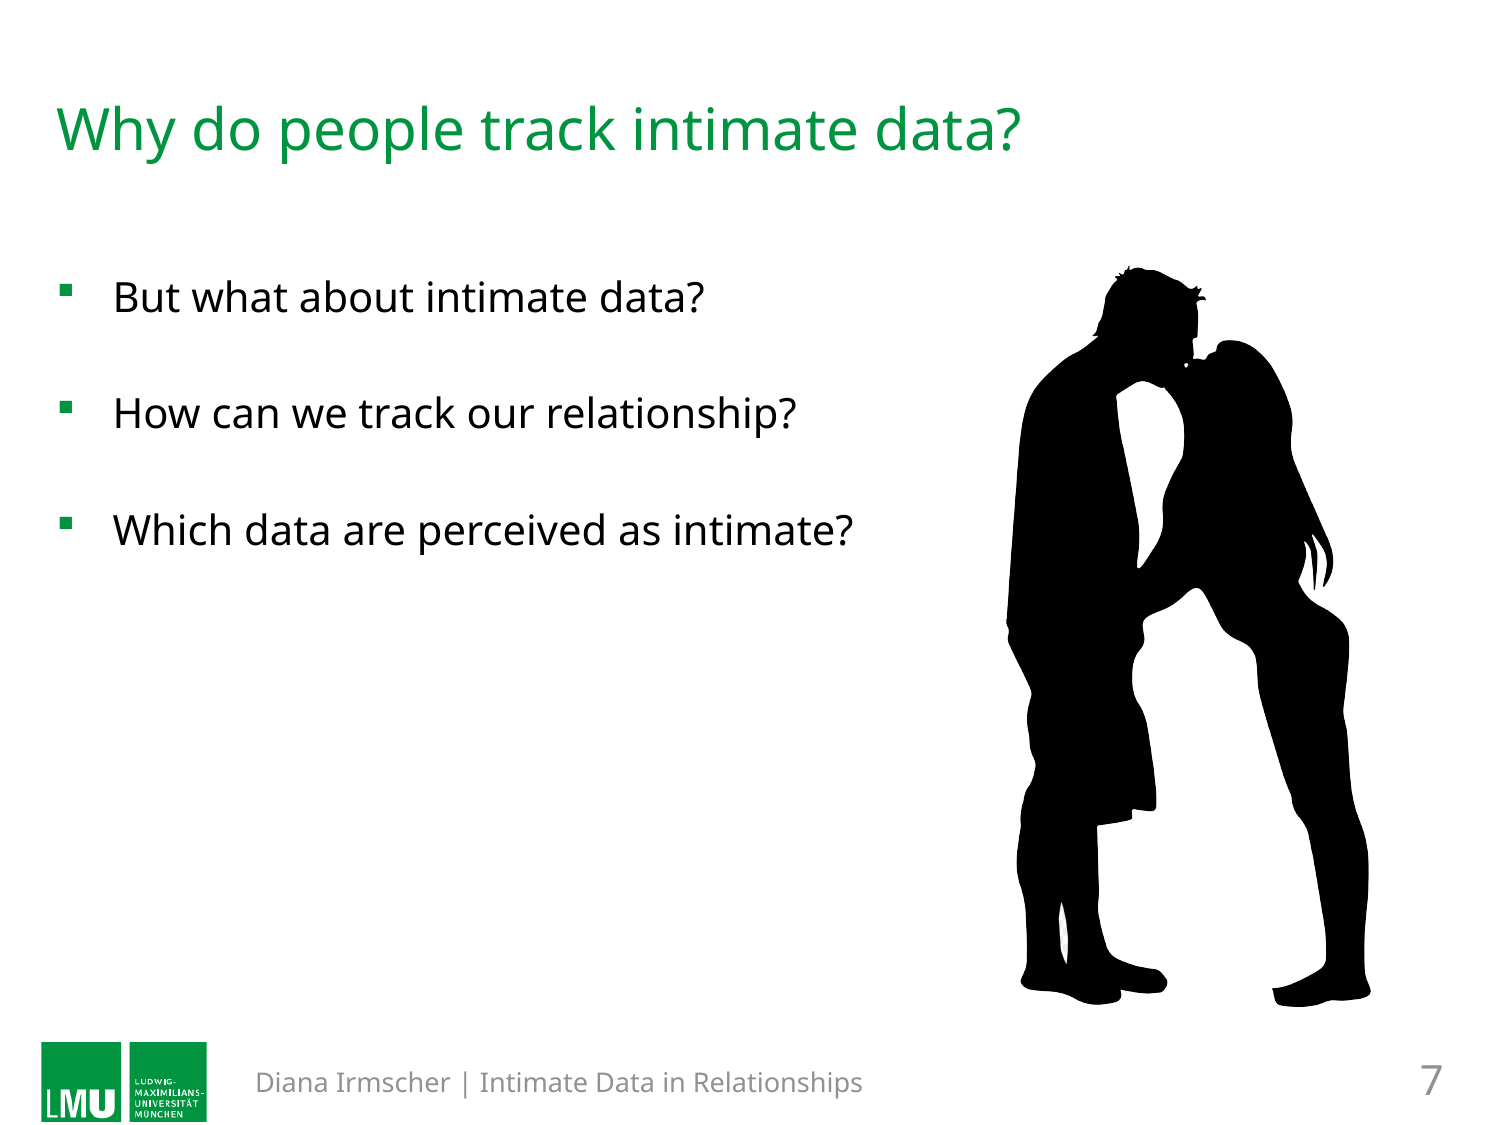

Why do people track intimate data?
# But what about intimate data?
How can we track our relationship?
Which data are perceived as intimate?
Diana Irmscher | Intimate Data in Relationships